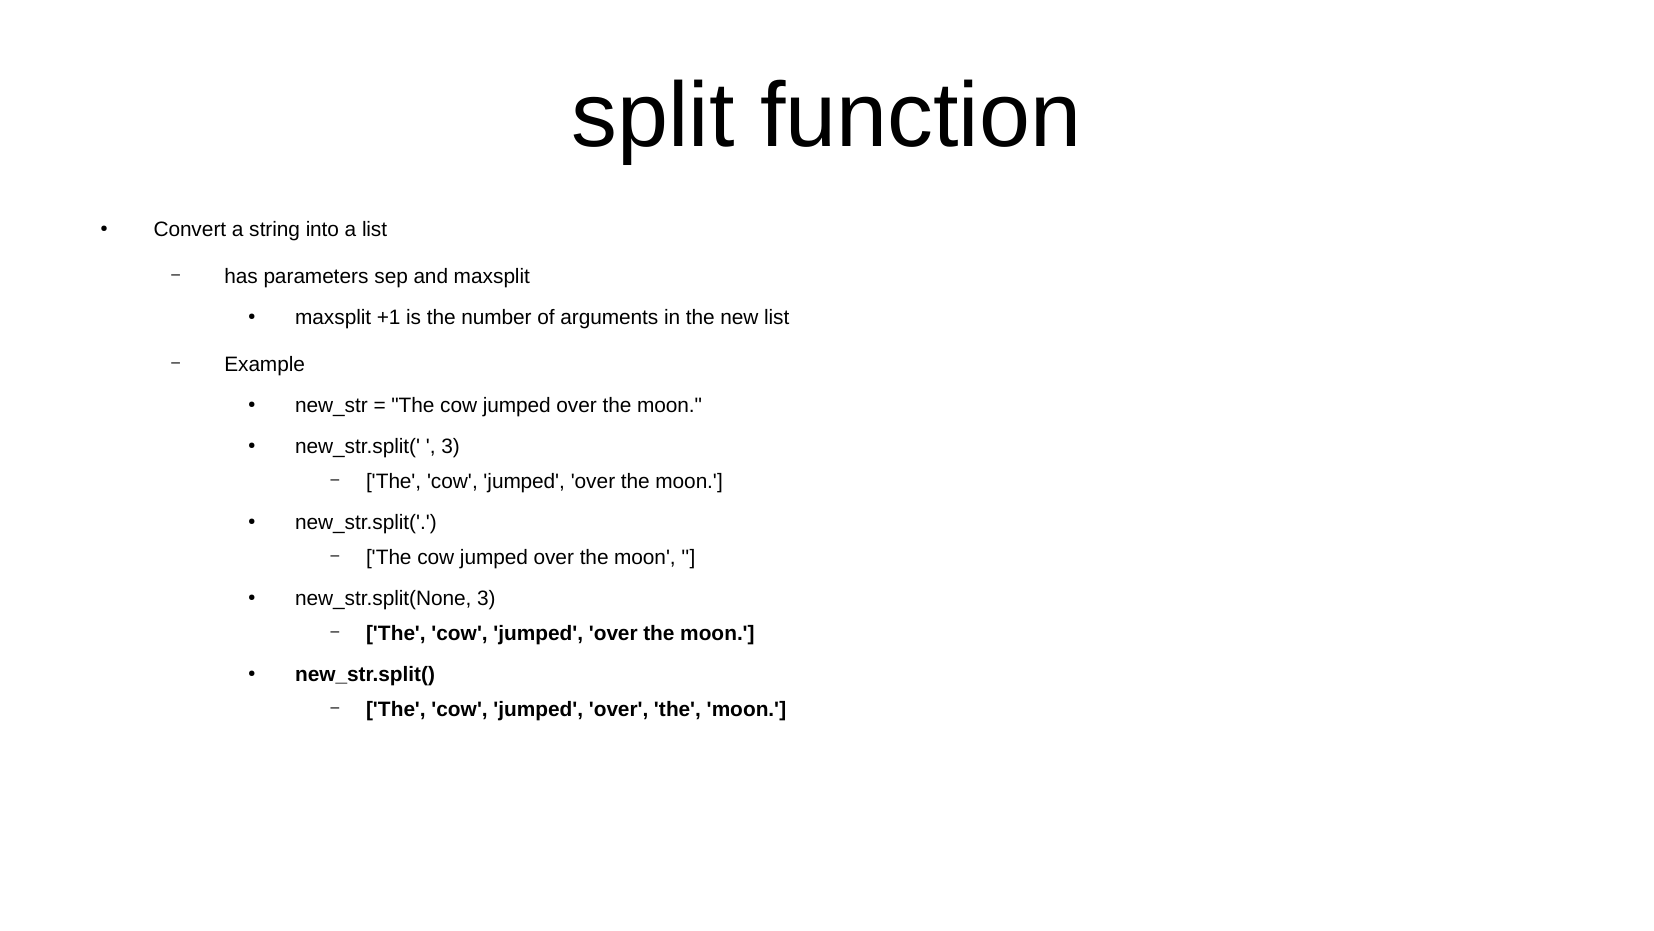

# split function
Convert a string into a list
has parameters sep and maxsplit
maxsplit +1 is the number of arguments in the new list
Example
new_str = "The cow jumped over the moon."
new_str.split(' ', 3)
['The', 'cow', 'jumped', 'over the moon.']
new_str.split('.')
['The cow jumped over the moon', '']
new_str.split(None, 3)
['The', 'cow', 'jumped', 'over the moon.']
new_str.split()
['The', 'cow', 'jumped', 'over', 'the', 'moon.']